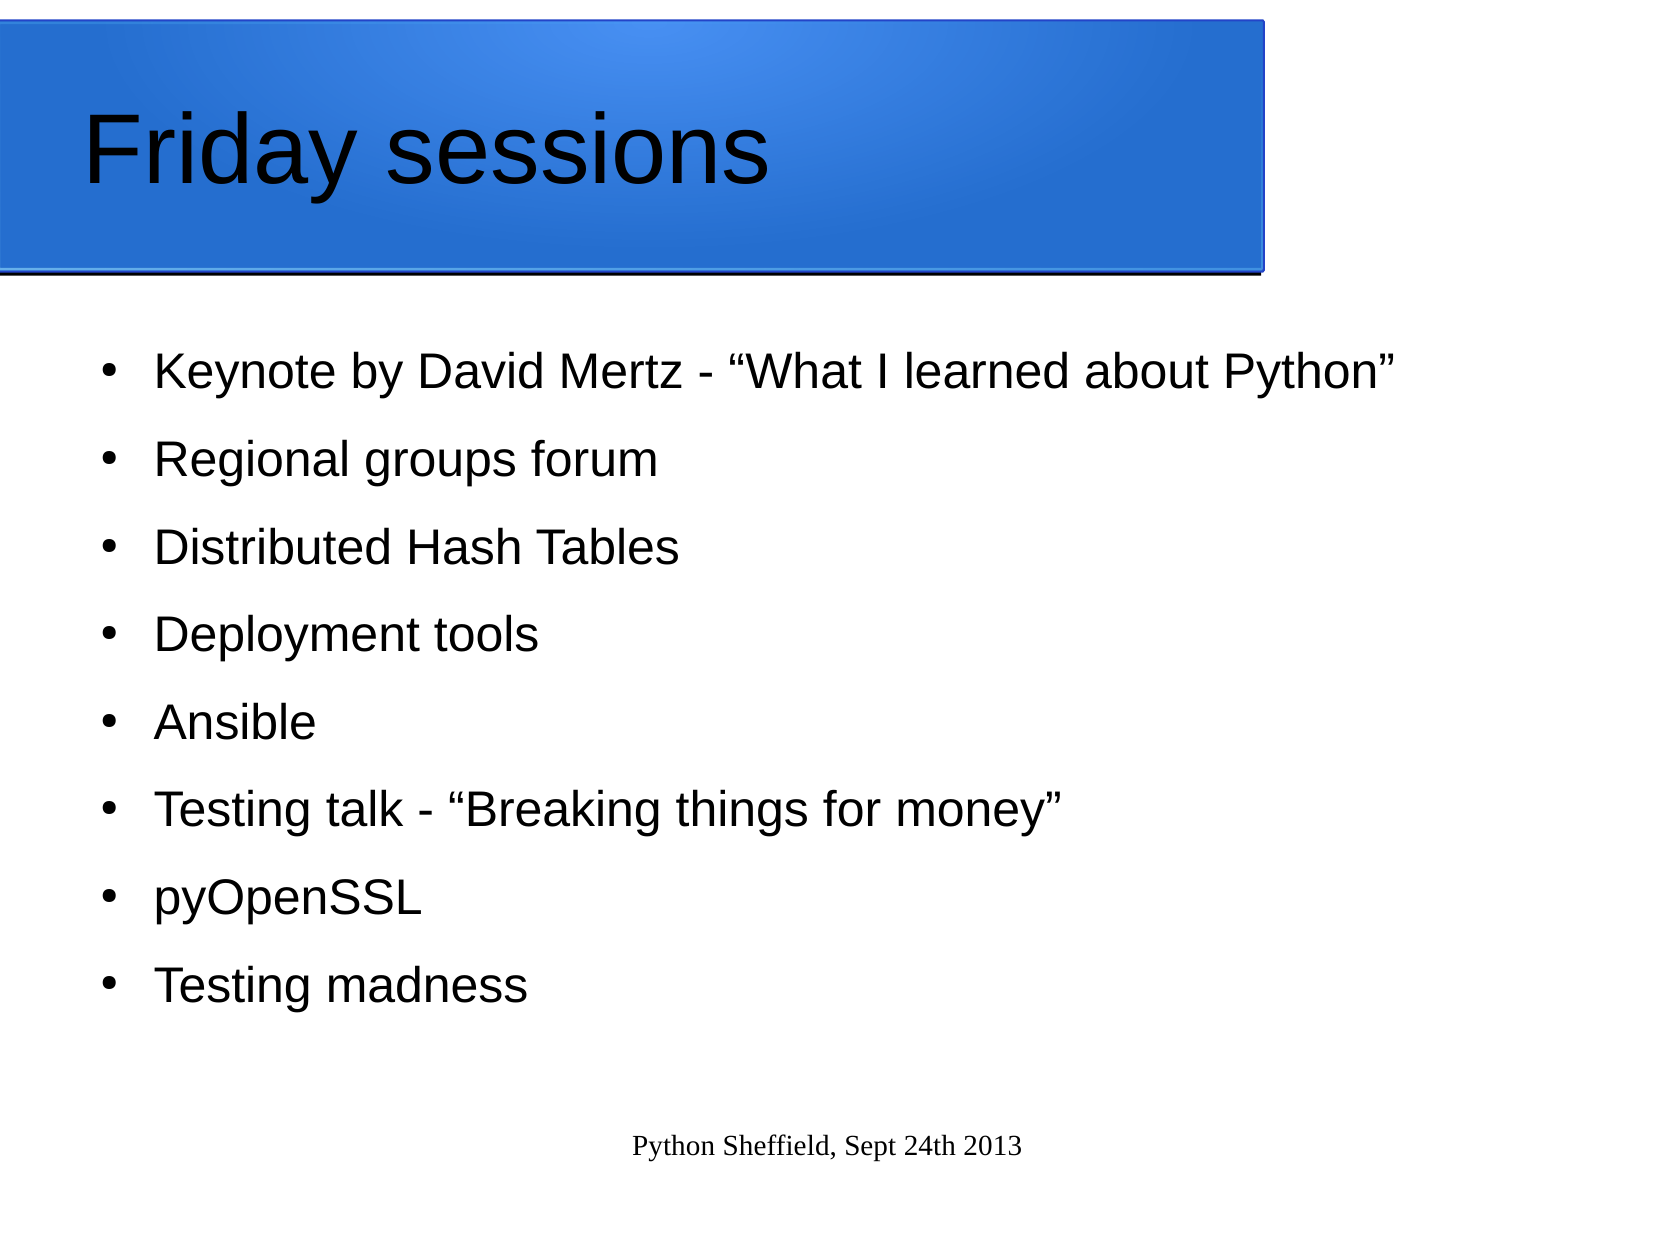

# Friday sessions
Keynote by David Mertz - “What I learned about Python”
Regional groups forum
Distributed Hash Tables
Deployment tools
Ansible
Testing talk - “Breaking things for money”
pyOpenSSL
Testing madness
Python Sheffield, Sept 24th 2013